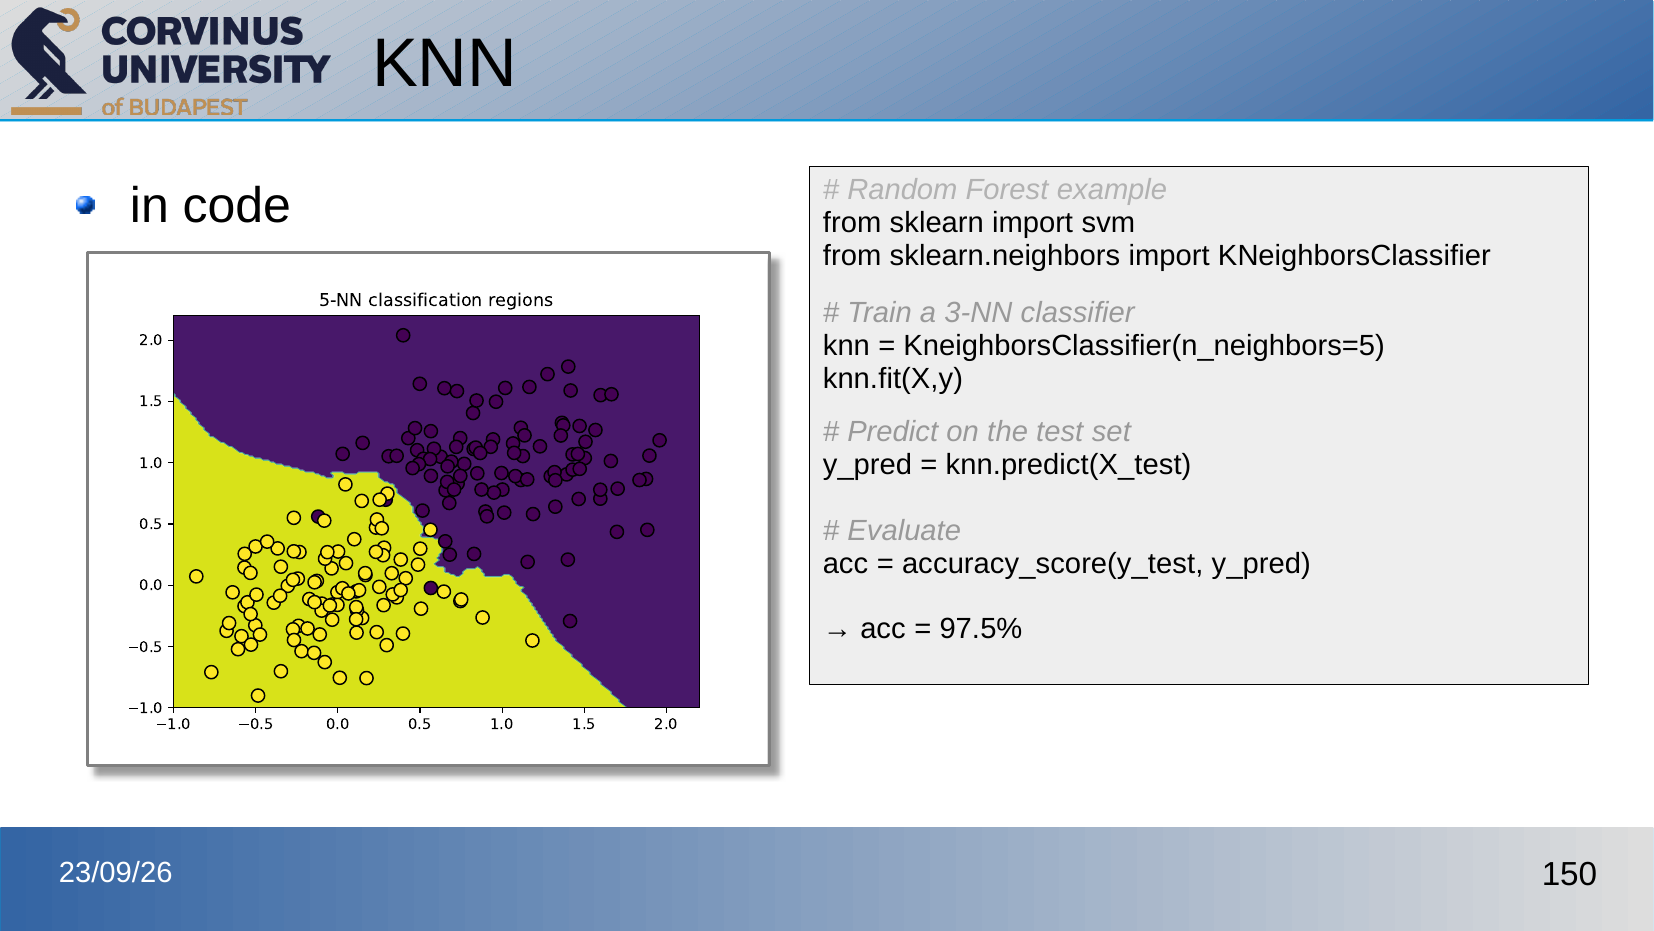

# KNN
# Random Forest example from sklearn import svm from sklearn.neighbors import KNeighborsClassifier
# Train a 3-NN classifier knn = KneighborsClassifier(n_neighbors=5) knn.fit(X,y)
# Predict on the test set
y_pred = knn.predict(X_test)
# Evaluate
acc = accuracy_score(y_test, y_pred)
→ acc = 97.5%
in code